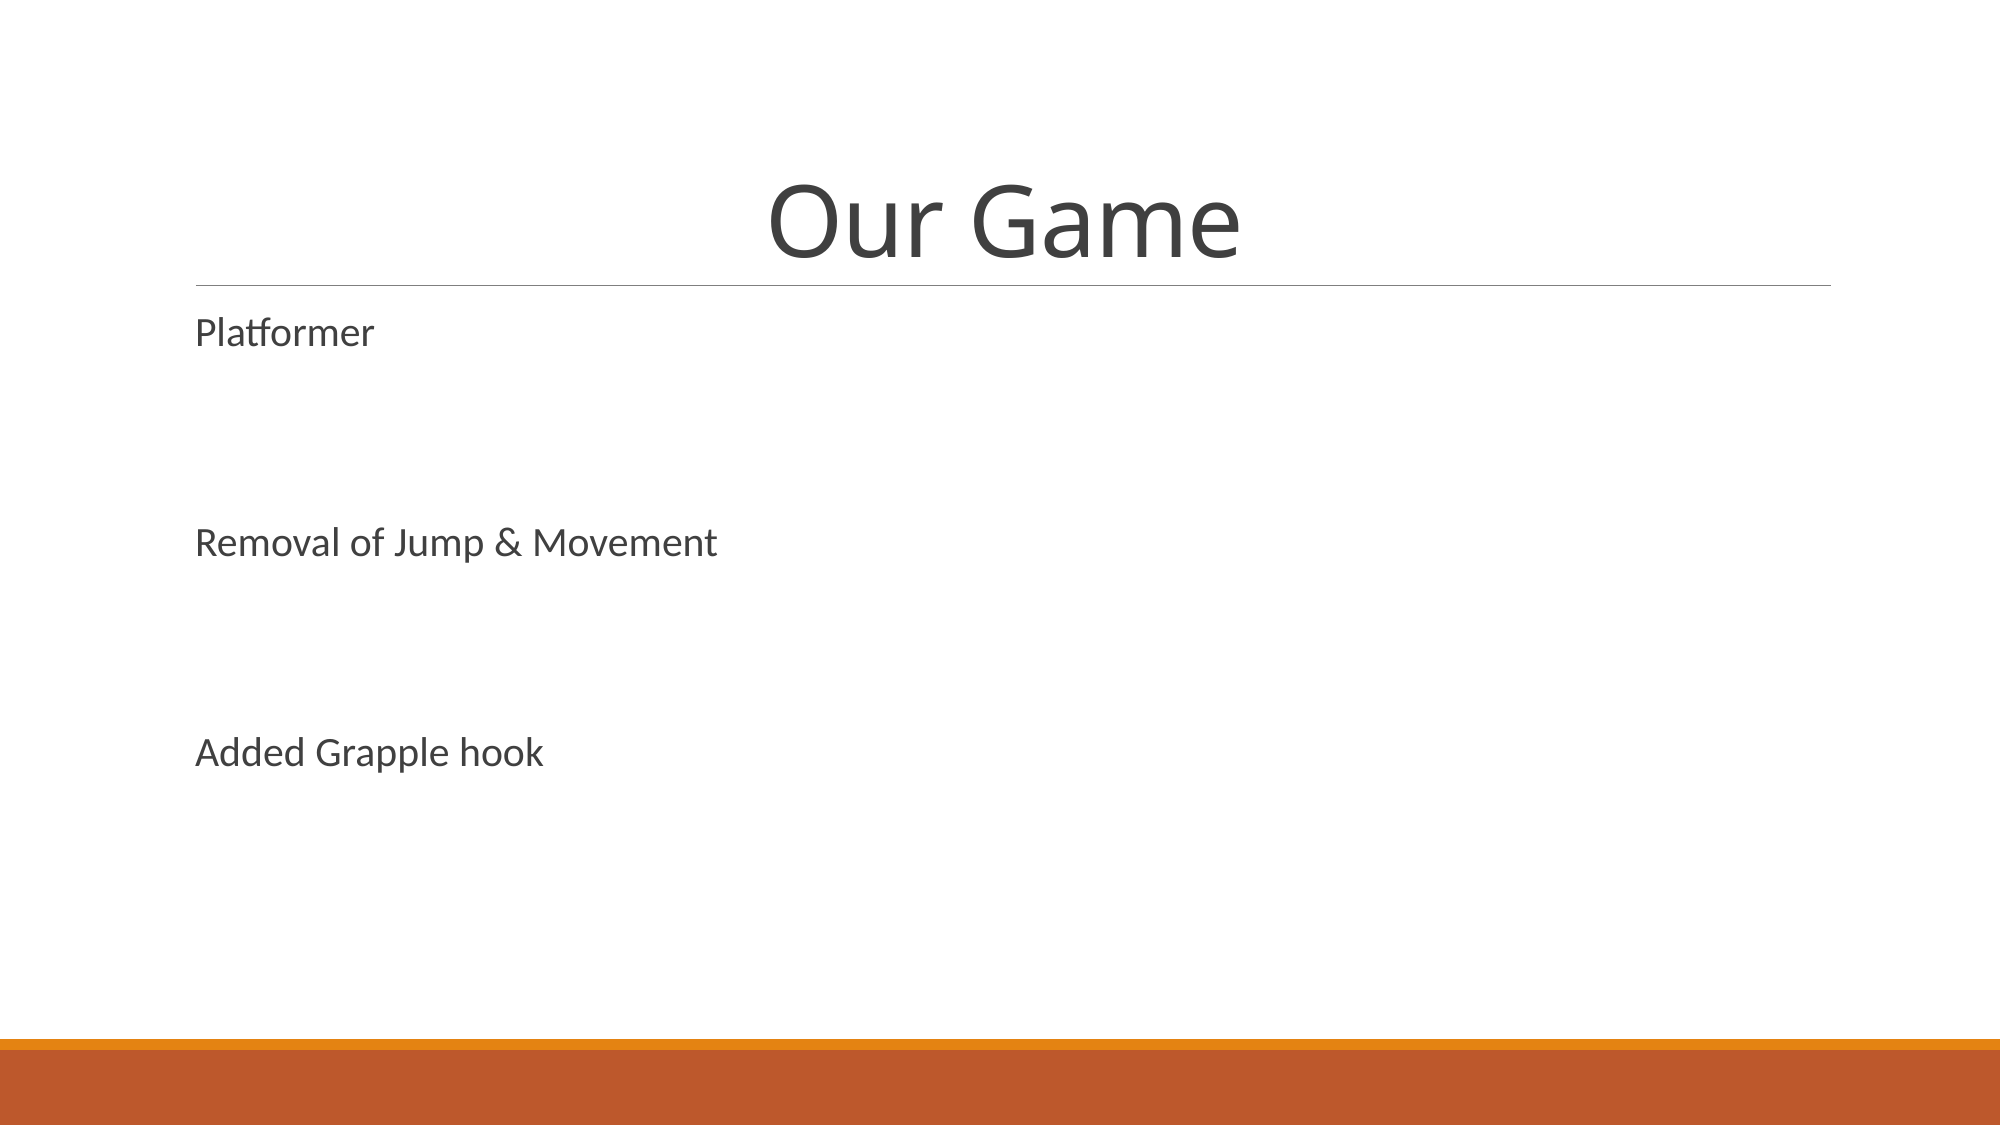

# Our Game
Platformer
Removal of Jump & Movement
Added Grapple hook